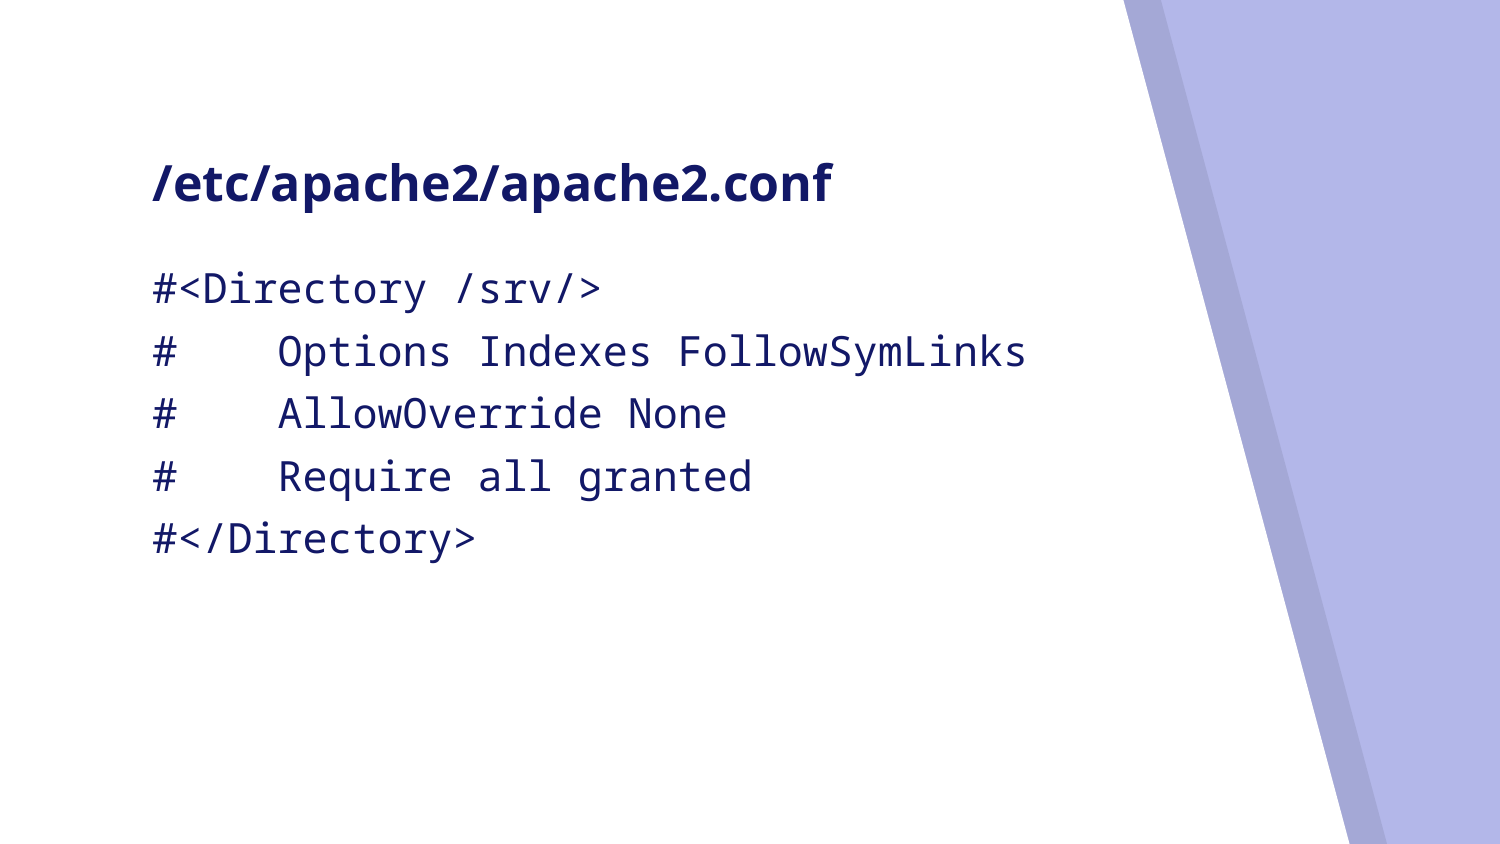

# /etc/apache2/apache2.conf
#<Directory /srv/>
# Options Indexes FollowSymLinks
# AllowOverride None
# Require all granted
#</Directory>